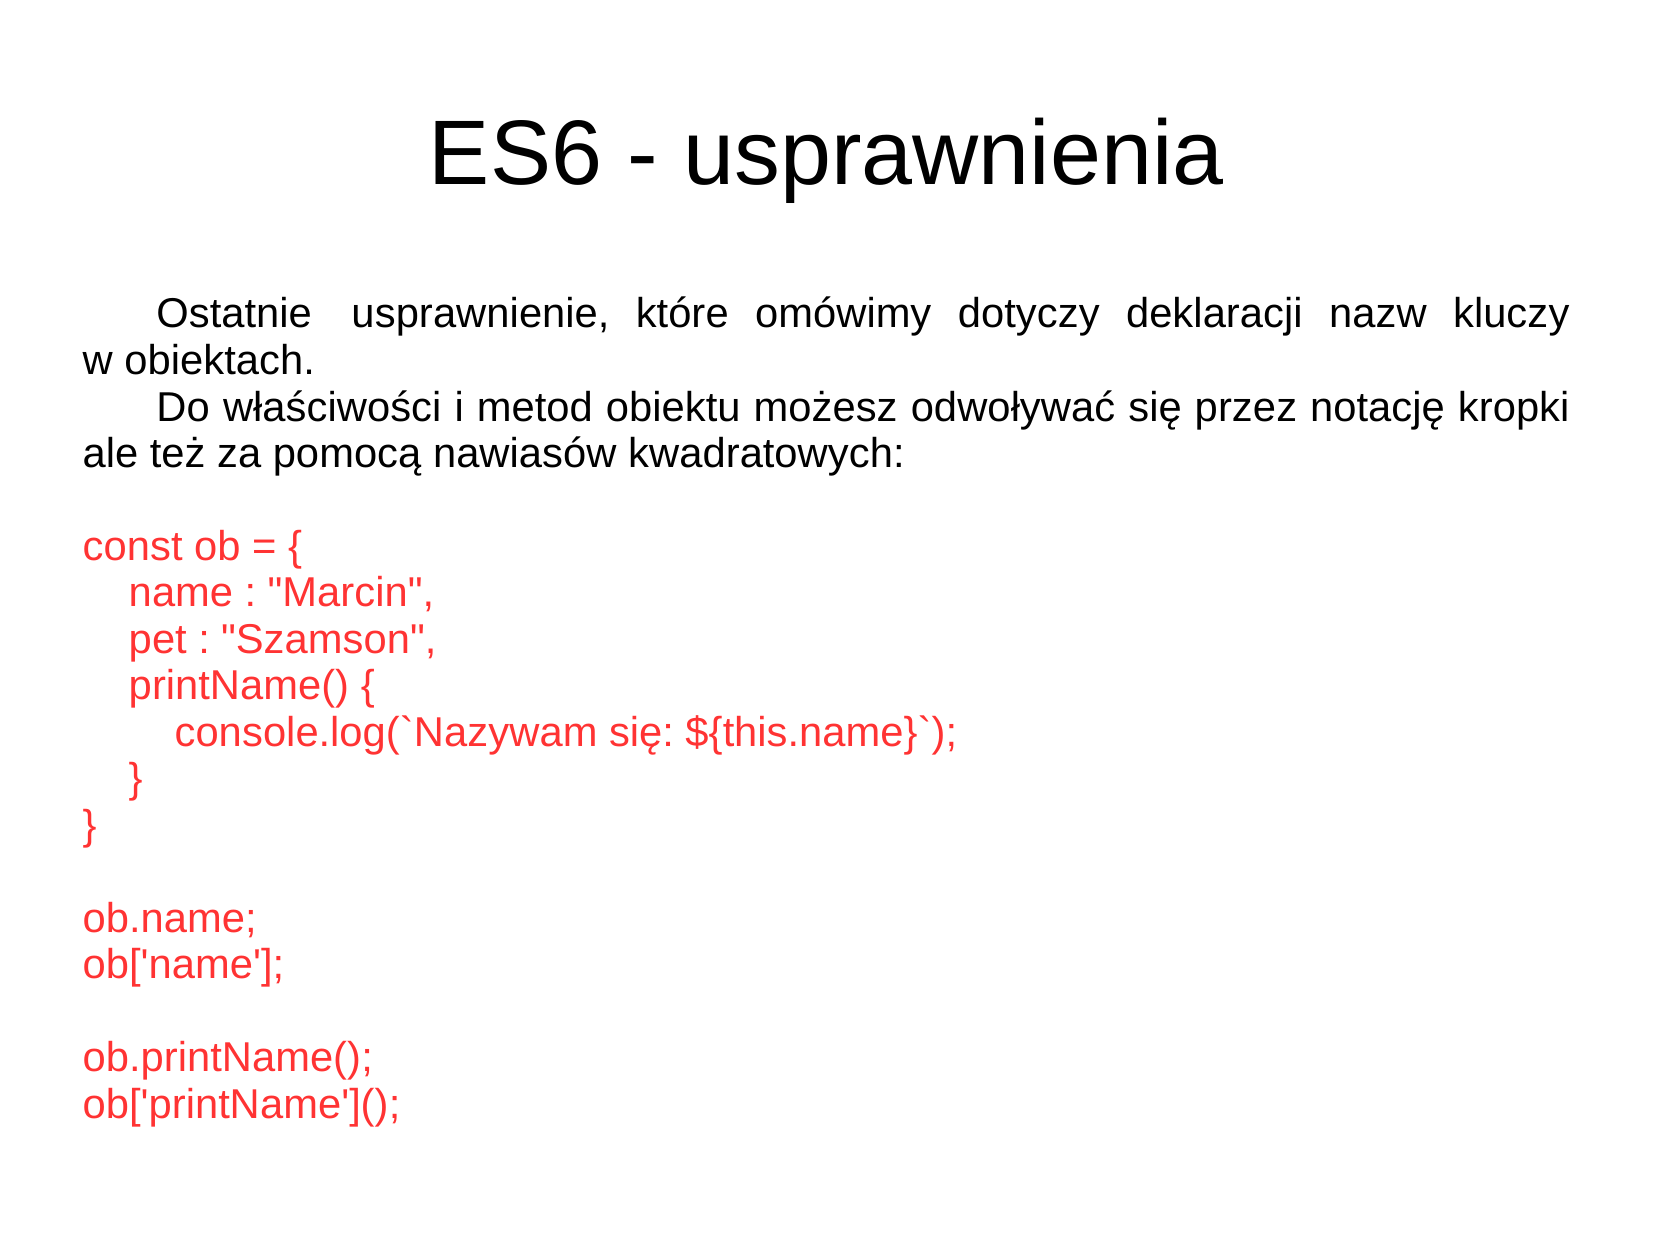

# ES6 - usprawnienia
	Ostatnie usprawnienie, które omówimy dotyczy deklaracji nazw kluczy w obiektach.
	Do właściwości i metod obiektu możesz odwoływać się przez notację kropki ale też za pomocą nawiasów kwadratowych:
const ob = {
 name : "Marcin",
 pet : "Szamson",
 printName() {
 console.log(`Nazywam się: ${this.name}`);
 }
}
ob.name;
ob['name'];
ob.printName();
ob['printName']();